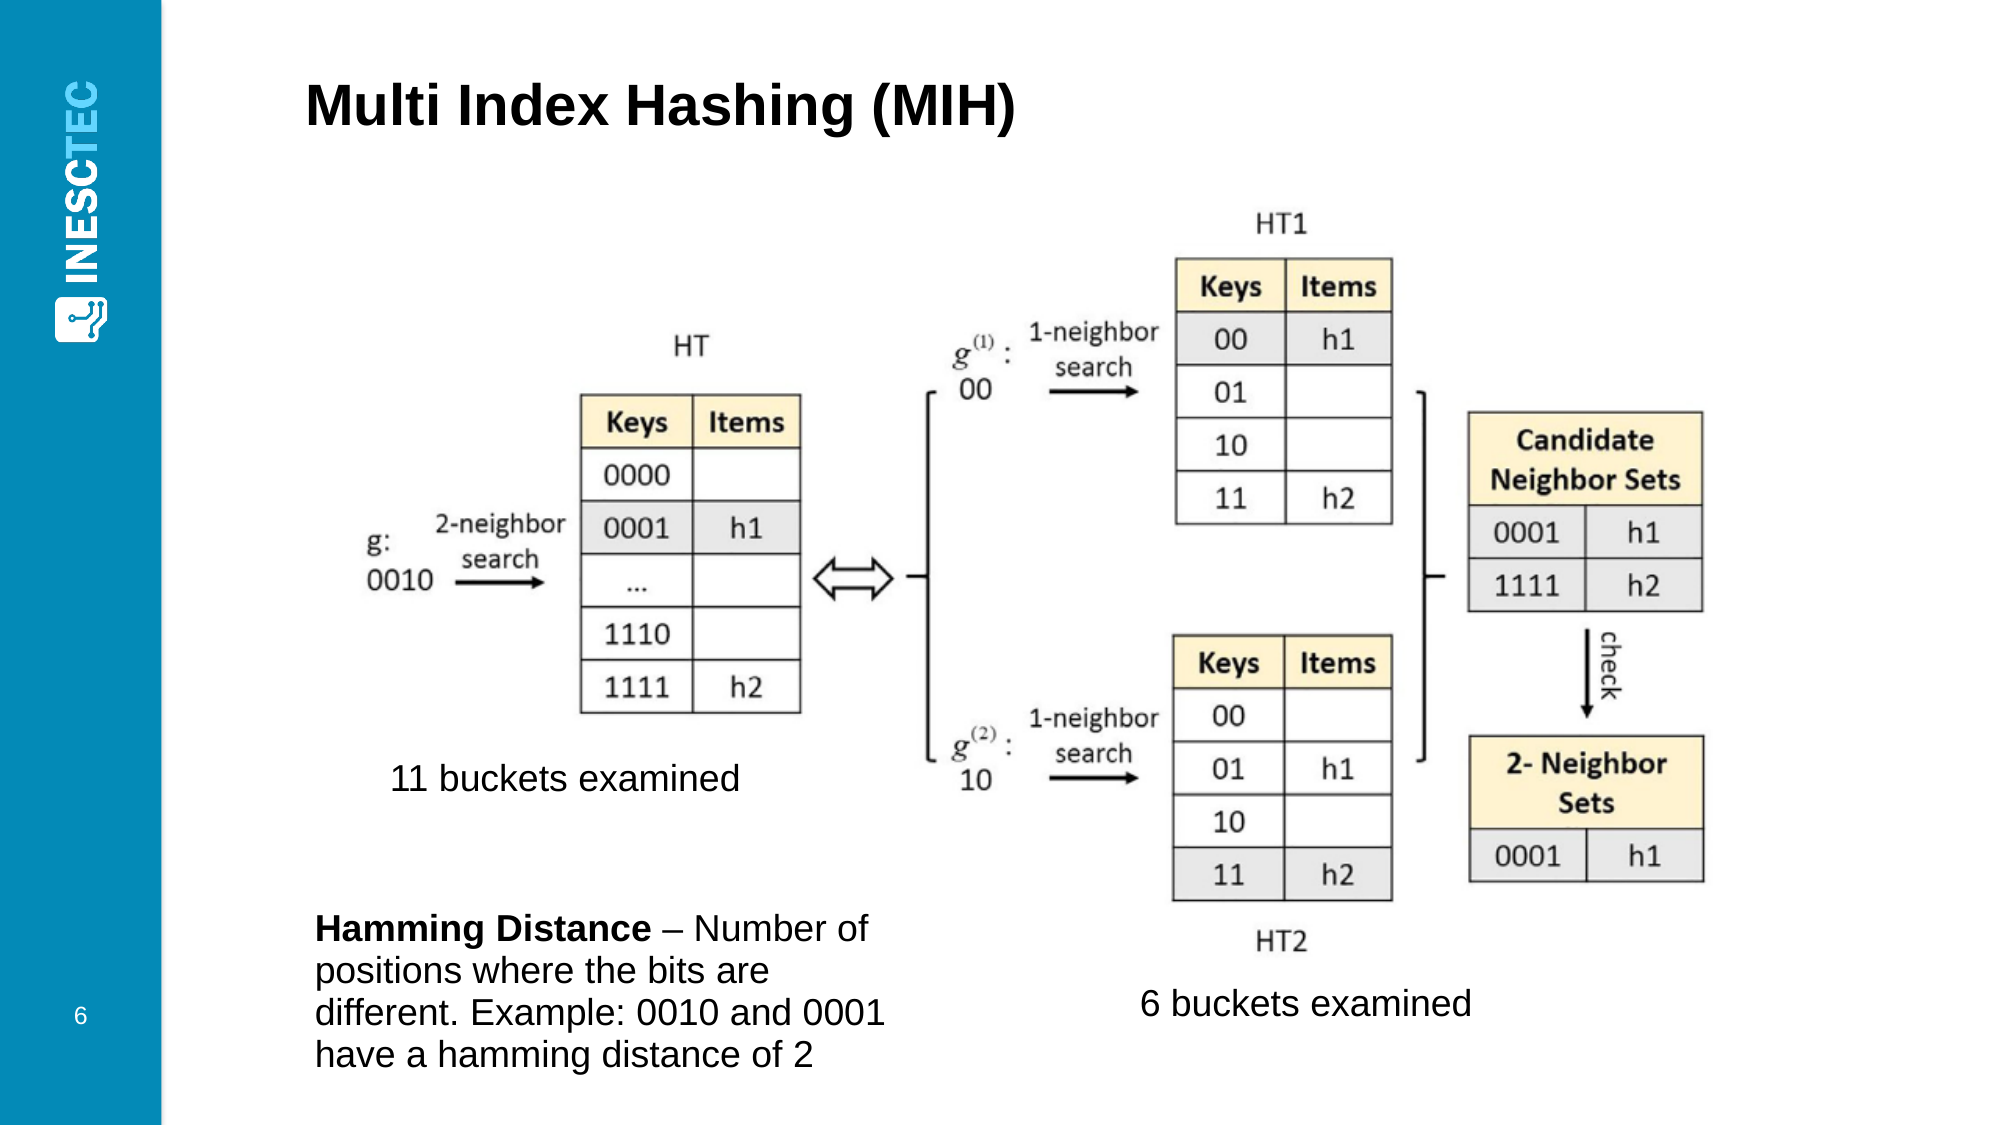

Multi Index Hashing (MIH)
11 buckets examined
Hamming Distance – Number of positions where the bits are different. Example: 0010 and 0001 have a hamming distance of 2
6 buckets examined